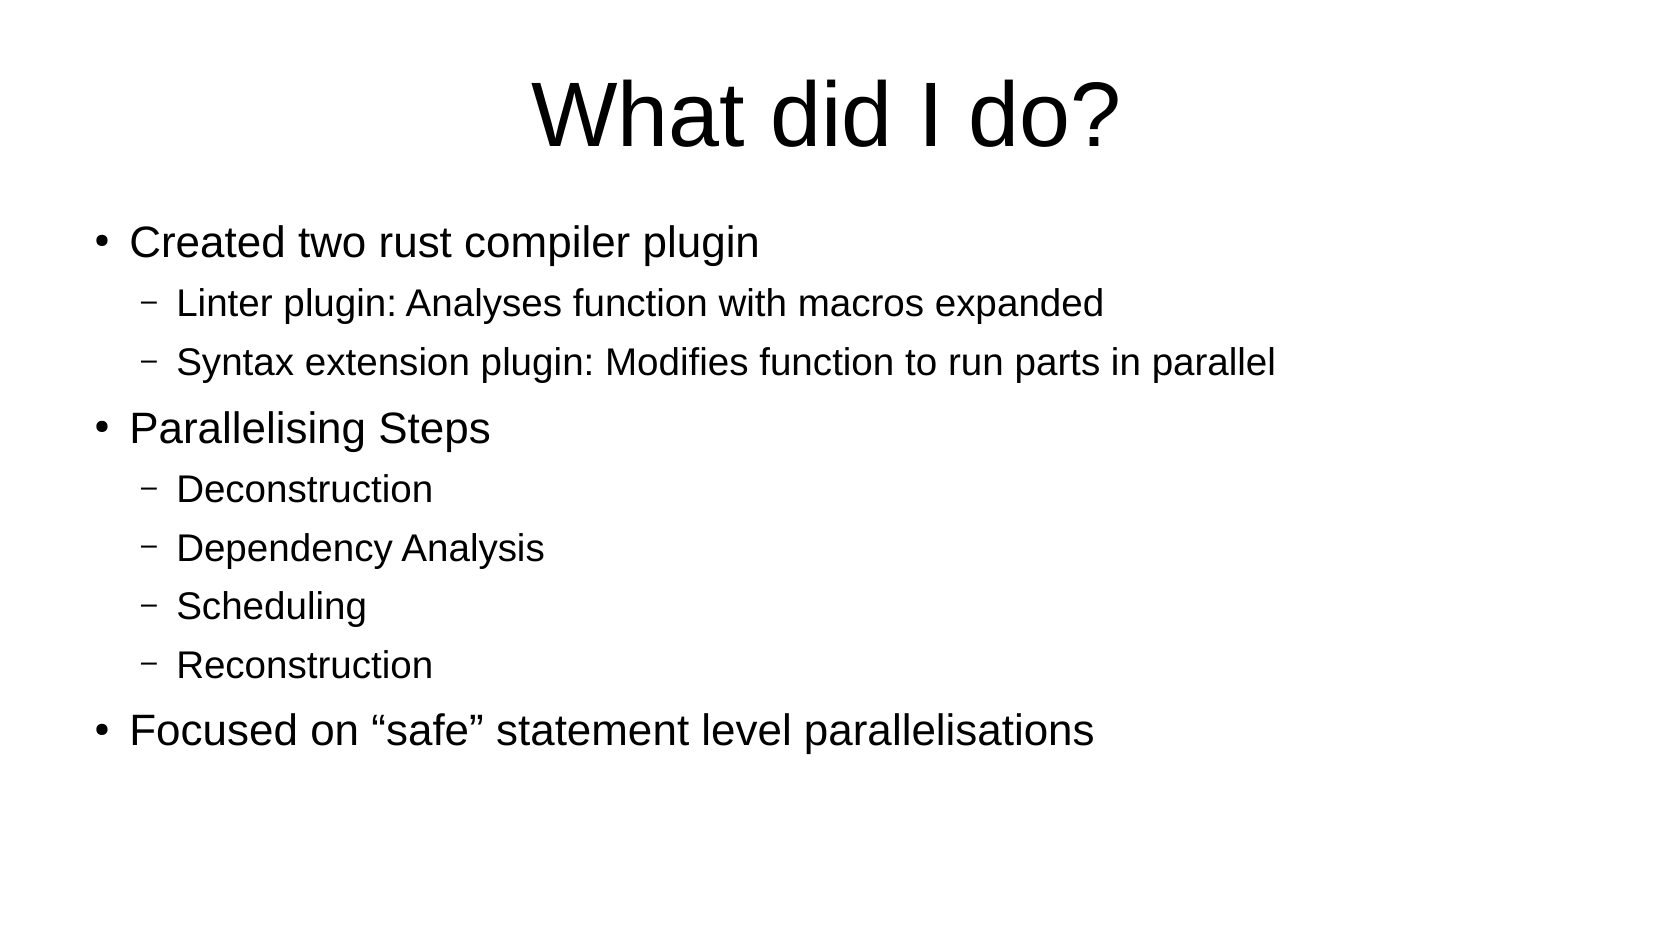

# What did I do?
Created two rust compiler plugin
Linter plugin: Analyses function with macros expanded
Syntax extension plugin: Modifies function to run parts in parallel
Parallelising Steps
Deconstruction
Dependency Analysis
Scheduling
Reconstruction
Focused on “safe” statement level parallelisations